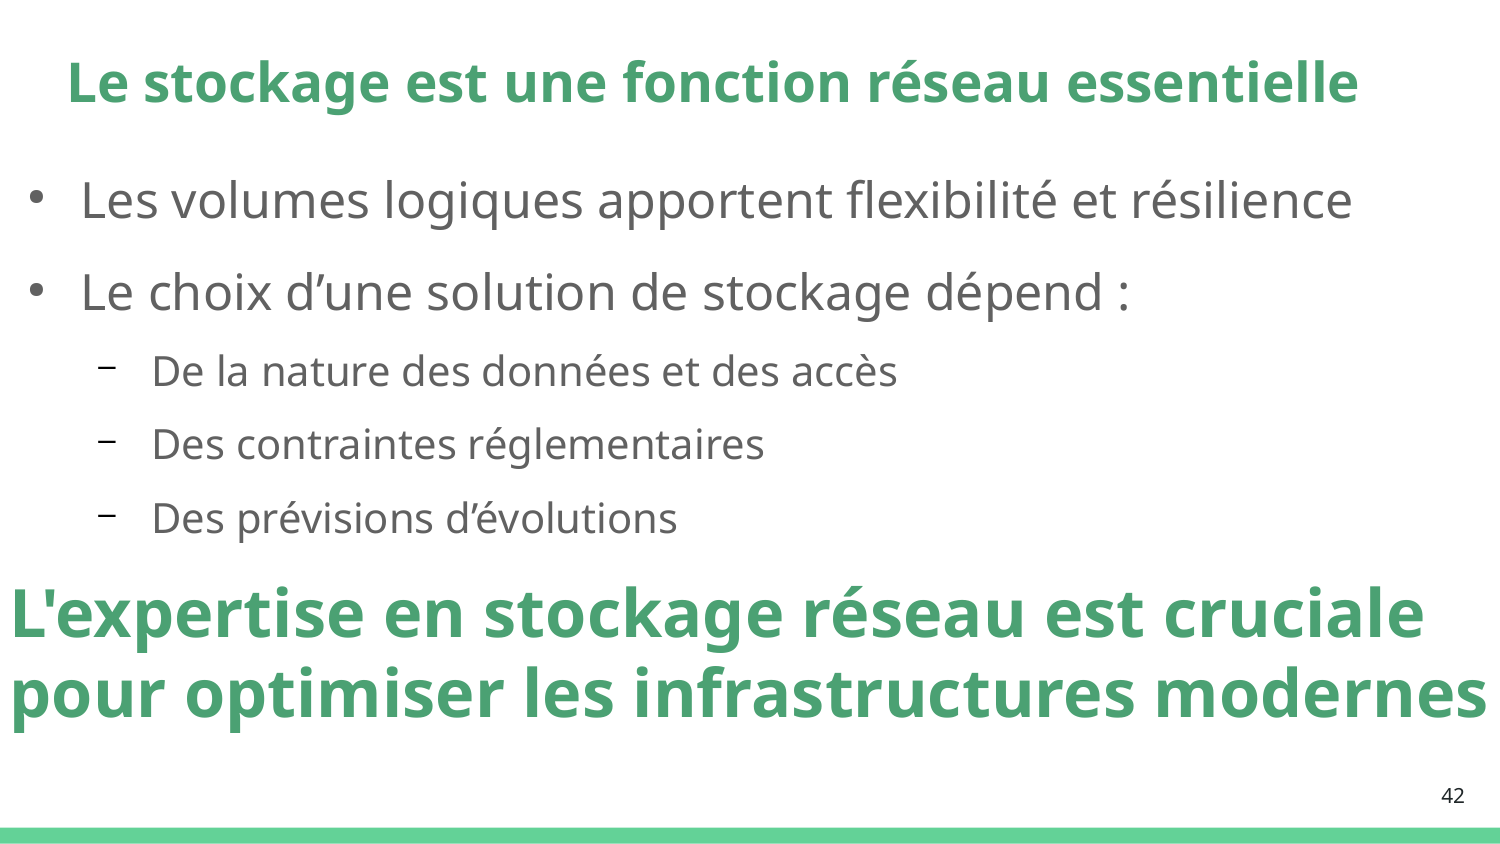

Le stockage est une fonction réseau essentielle
# Les volumes logiques apportent flexibilité et résilience
Le choix d’une solution de stockage dépend :
De la nature des données et des accès
Des contraintes réglementaires
Des prévisions d’évolutions
L'expertise en stockage réseau est cruciale
pour optimiser les infrastructures modernes